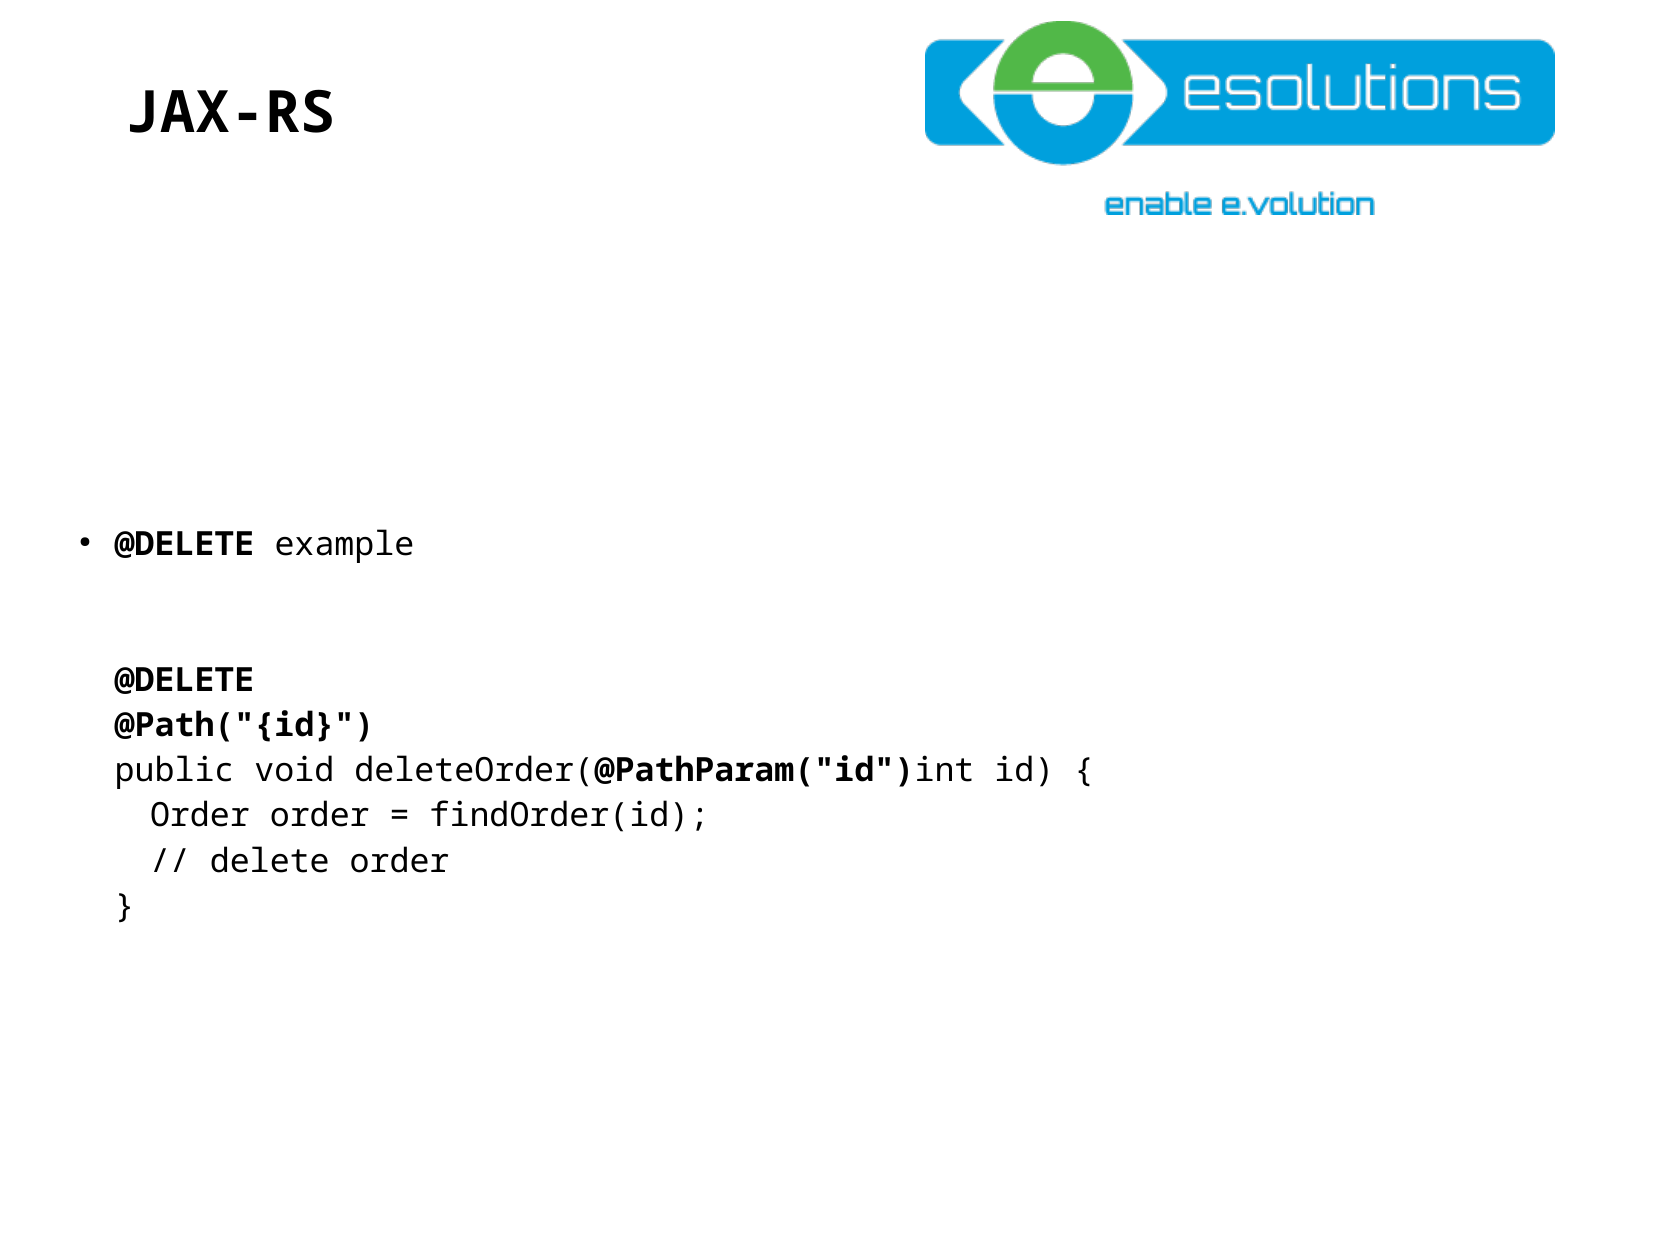

JAX-RS
# @DELETE example
@DELETE
@Path("{id}")
public void deleteOrder(@PathParam("id")int id) {
Order order = findOrder(id);
// delete order
}